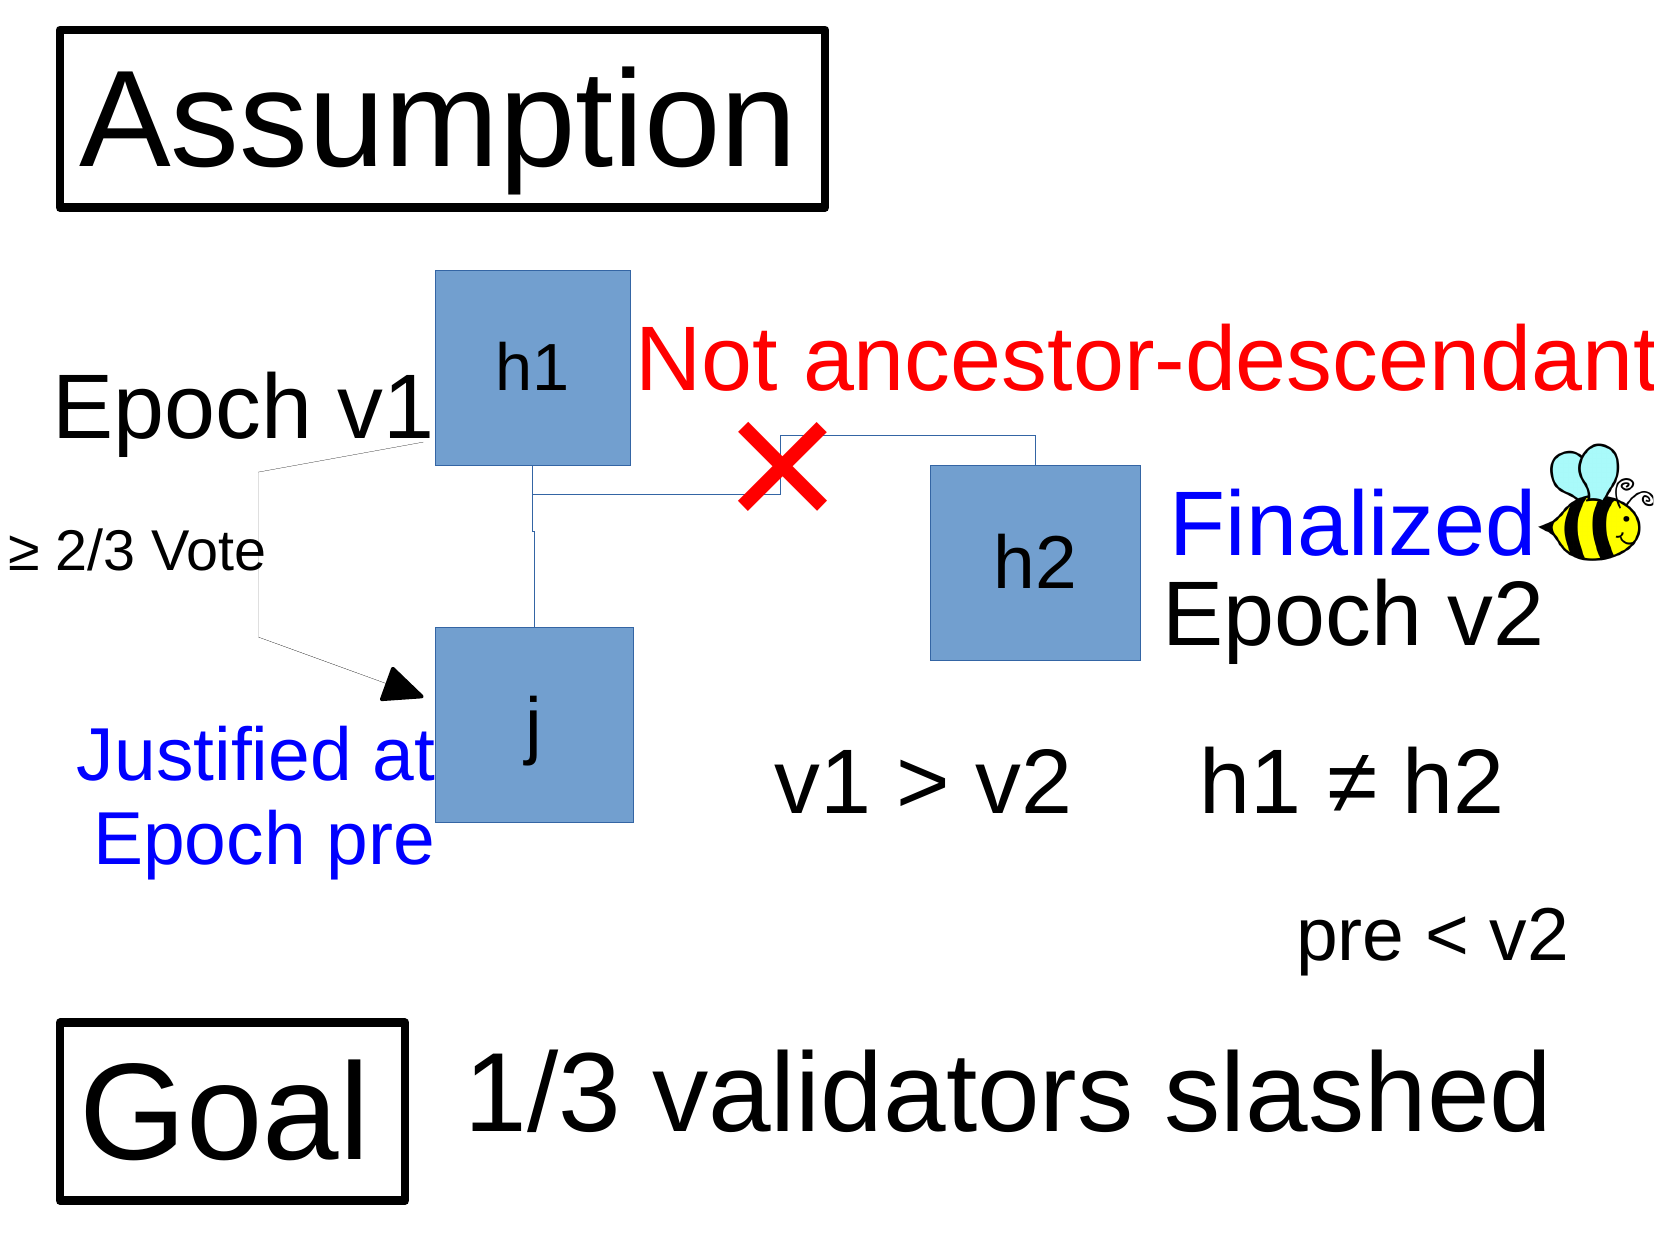

Assumption
h1
Not ancestor-descendant
×
Epoch v1
h2
Finalized
 ≥ 2/3 Vote
Epoch v2
j
Justified at Epoch pre
v1 > v2 h1 ≠ h2
pre < v2
1/3 validators slashed
Goal